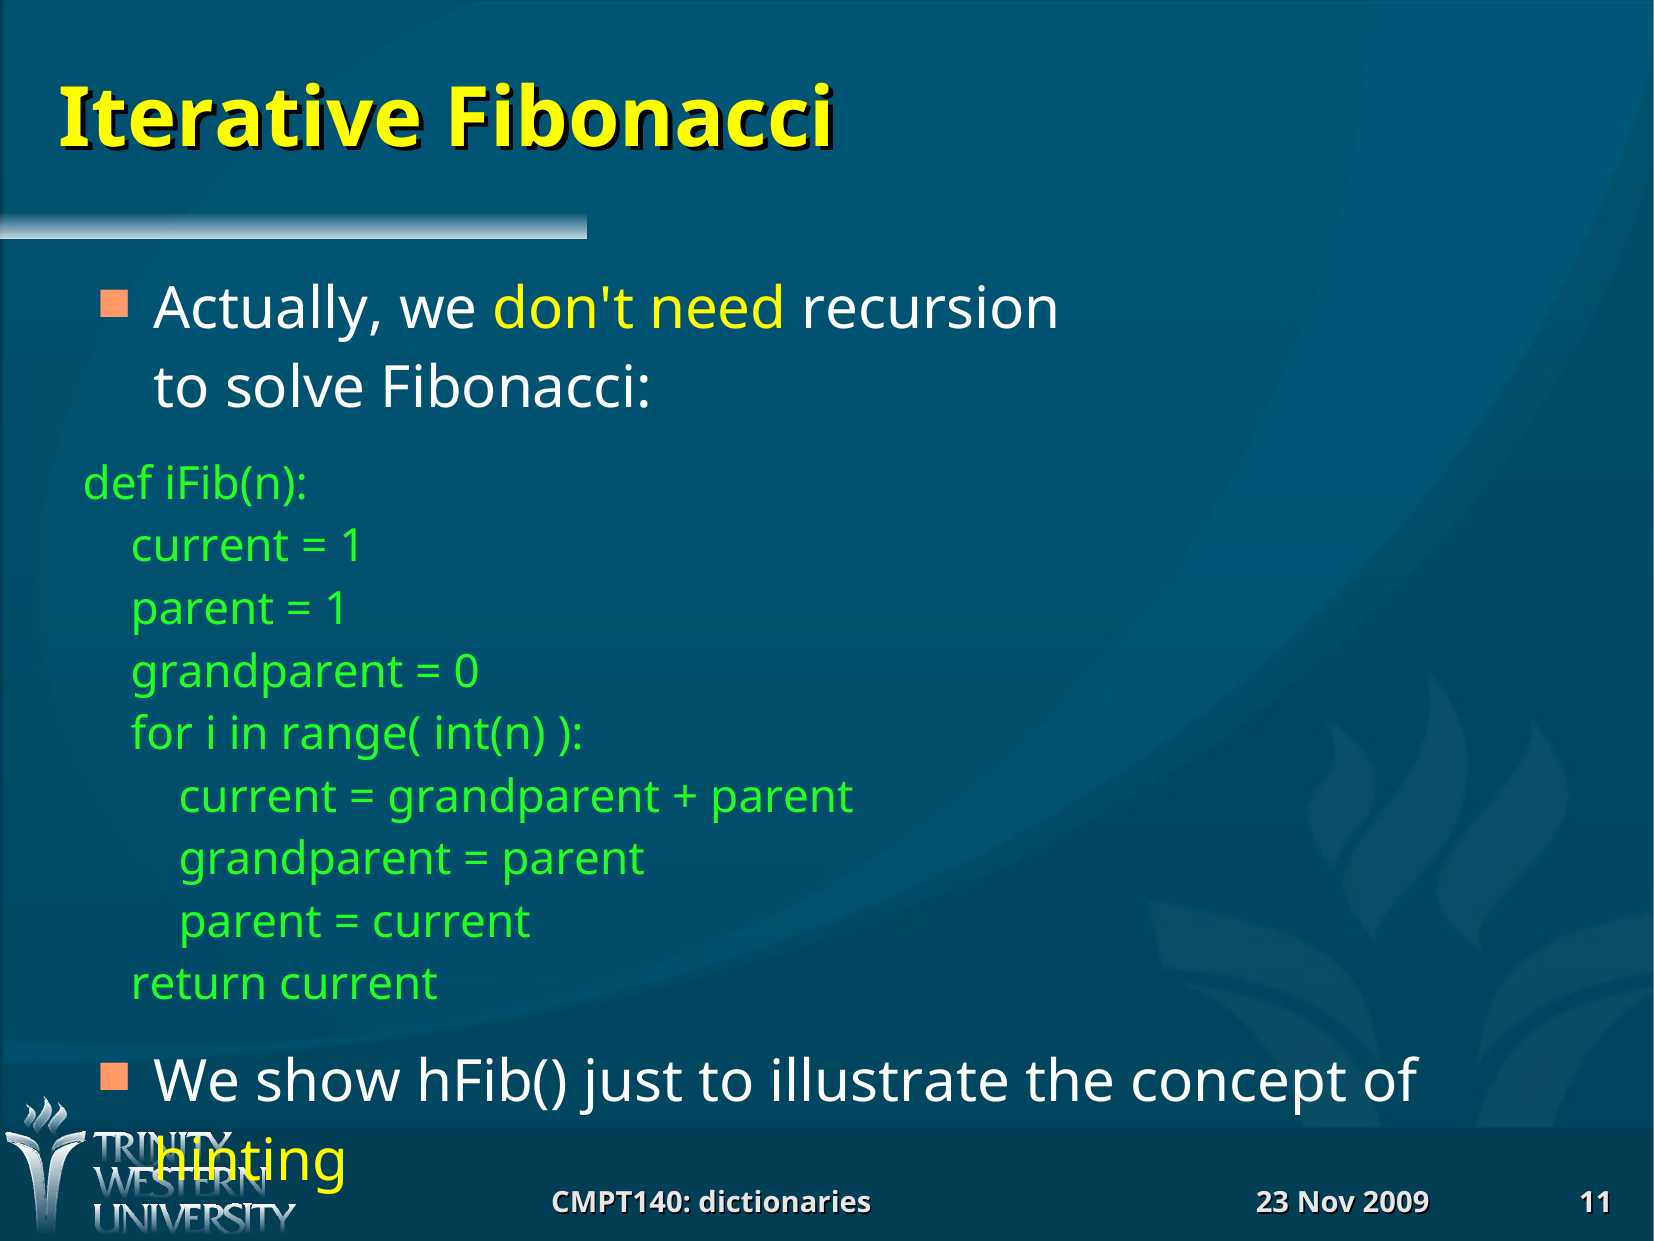

# Iterative Fibonacci
Actually, we don't need recursion
to solve Fibonacci:
def iFib(n):
 current = 1
 parent = 1
 grandparent = 0
 for i in range( int(n) ):
 current = grandparent + parent
 grandparent = parent
 parent = current
 return current
We show hFib() just to illustrate the concept of hinting
CMPT140: dictionaries
23 Nov 2009
11